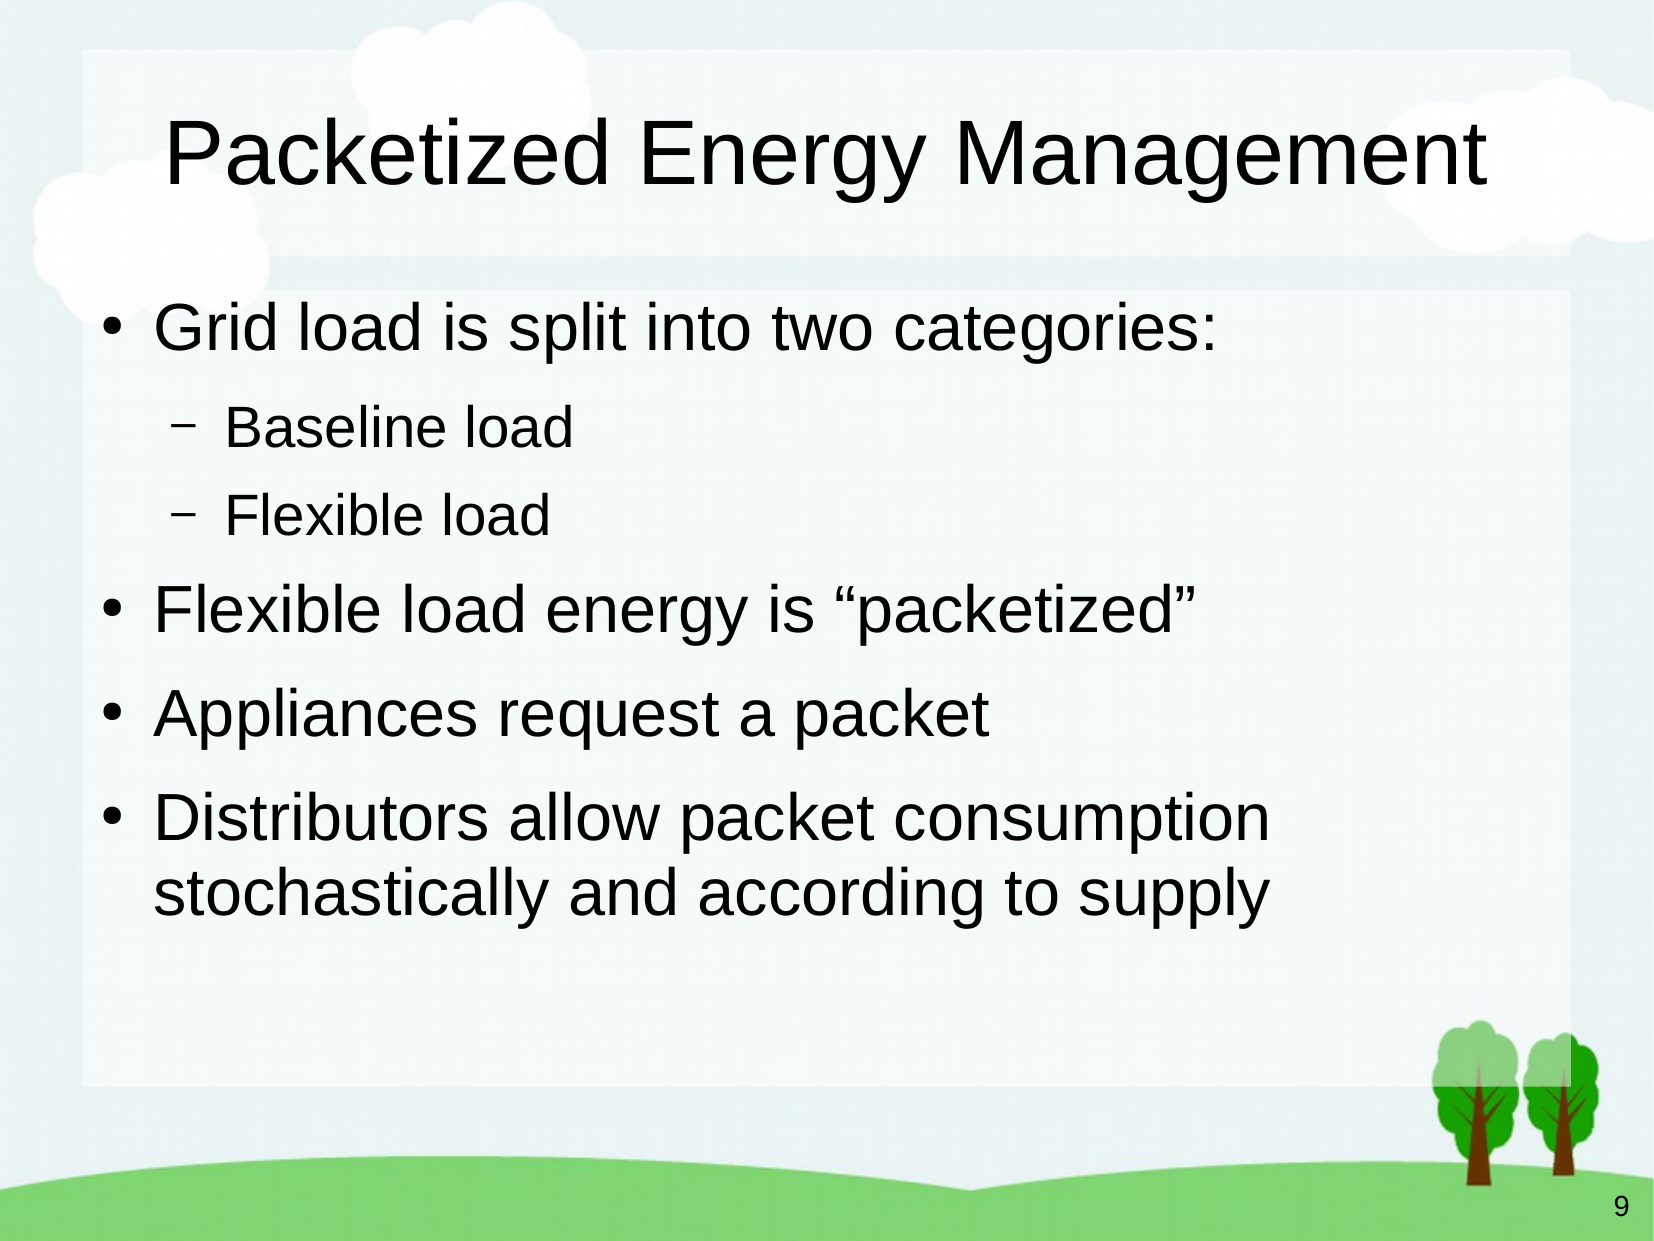

# Packetized Energy Management
Grid load is split into two categories:
Baseline load
Flexible load
Flexible load energy is “packetized”
Appliances request a packet
Distributors allow packet consumption stochastically and according to supply
9